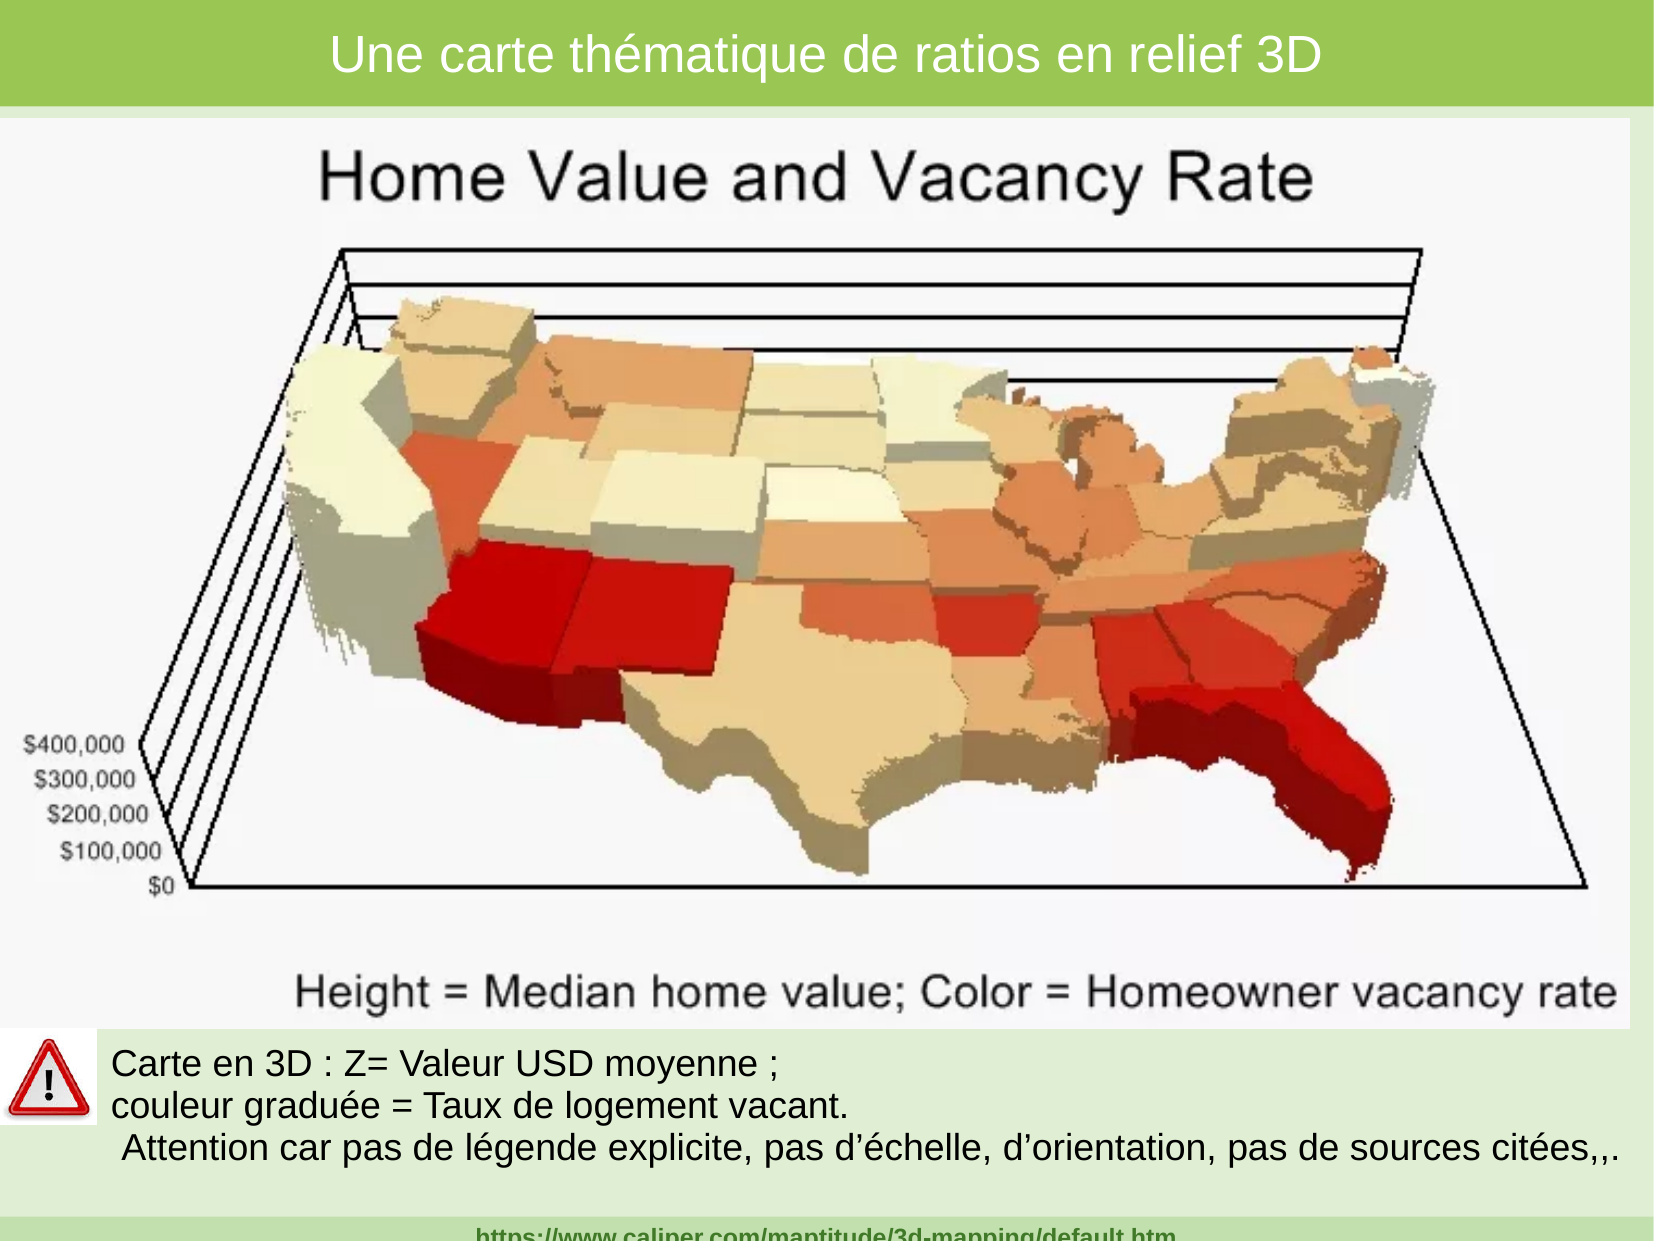

# Une carte thématique de ratios en relief 3D
Carte en 3D : Z= Valeur USD moyenne ;
couleur graduée = Taux de logement vacant.
 Attention car pas de légende explicite, pas d’échelle, d’orientation, pas de sources citées,,.
https://www.caliper.com/maptitude/3d-mapping/default.htm